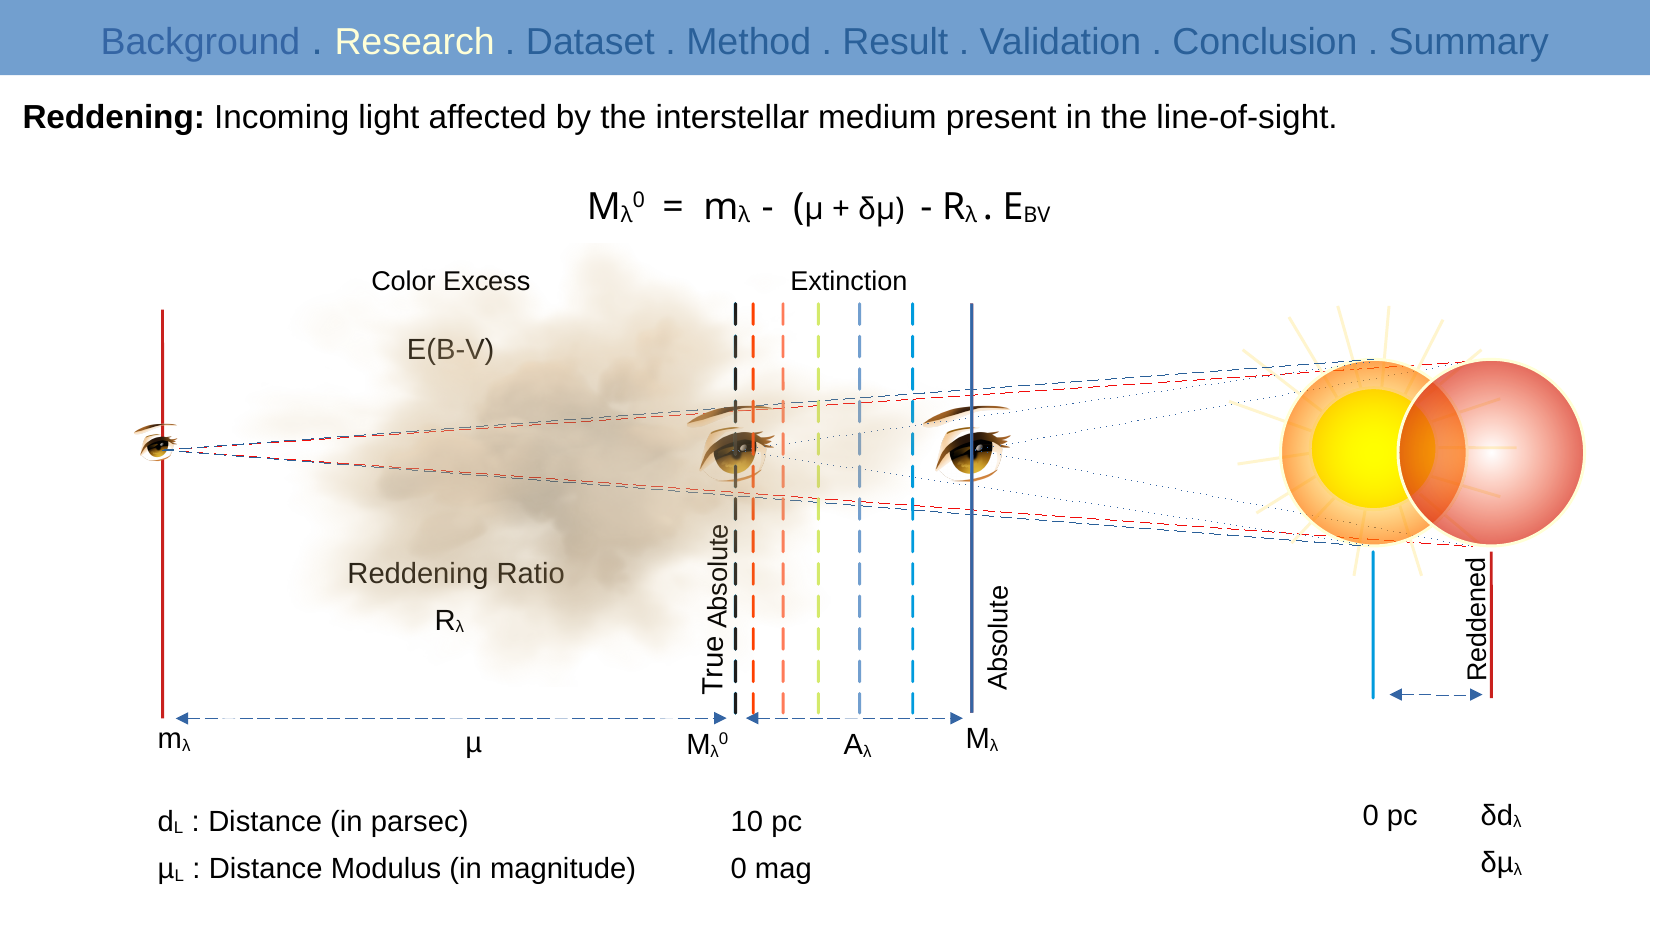

Background . Research . Dataset . Method . Result . Validation . Conclusion . Summary
Reddening: Incoming light affected by the interstellar medium present in the line-of-sight.
 Mλ0 = mλ - (µ + δµ) - Rλ . EBV
Color Excess
E(B-V)
Extinction
Reddening Ratio
Absolute
Rλ
Absolute
Reddened
True
µ
mλ
Mλ
Mλ0
Aλ
δdλ
0 pc
dL : Distance (in parsec)
10 pc
δµλ
µL : Distance Modulus (in magnitude)
0 mag
8